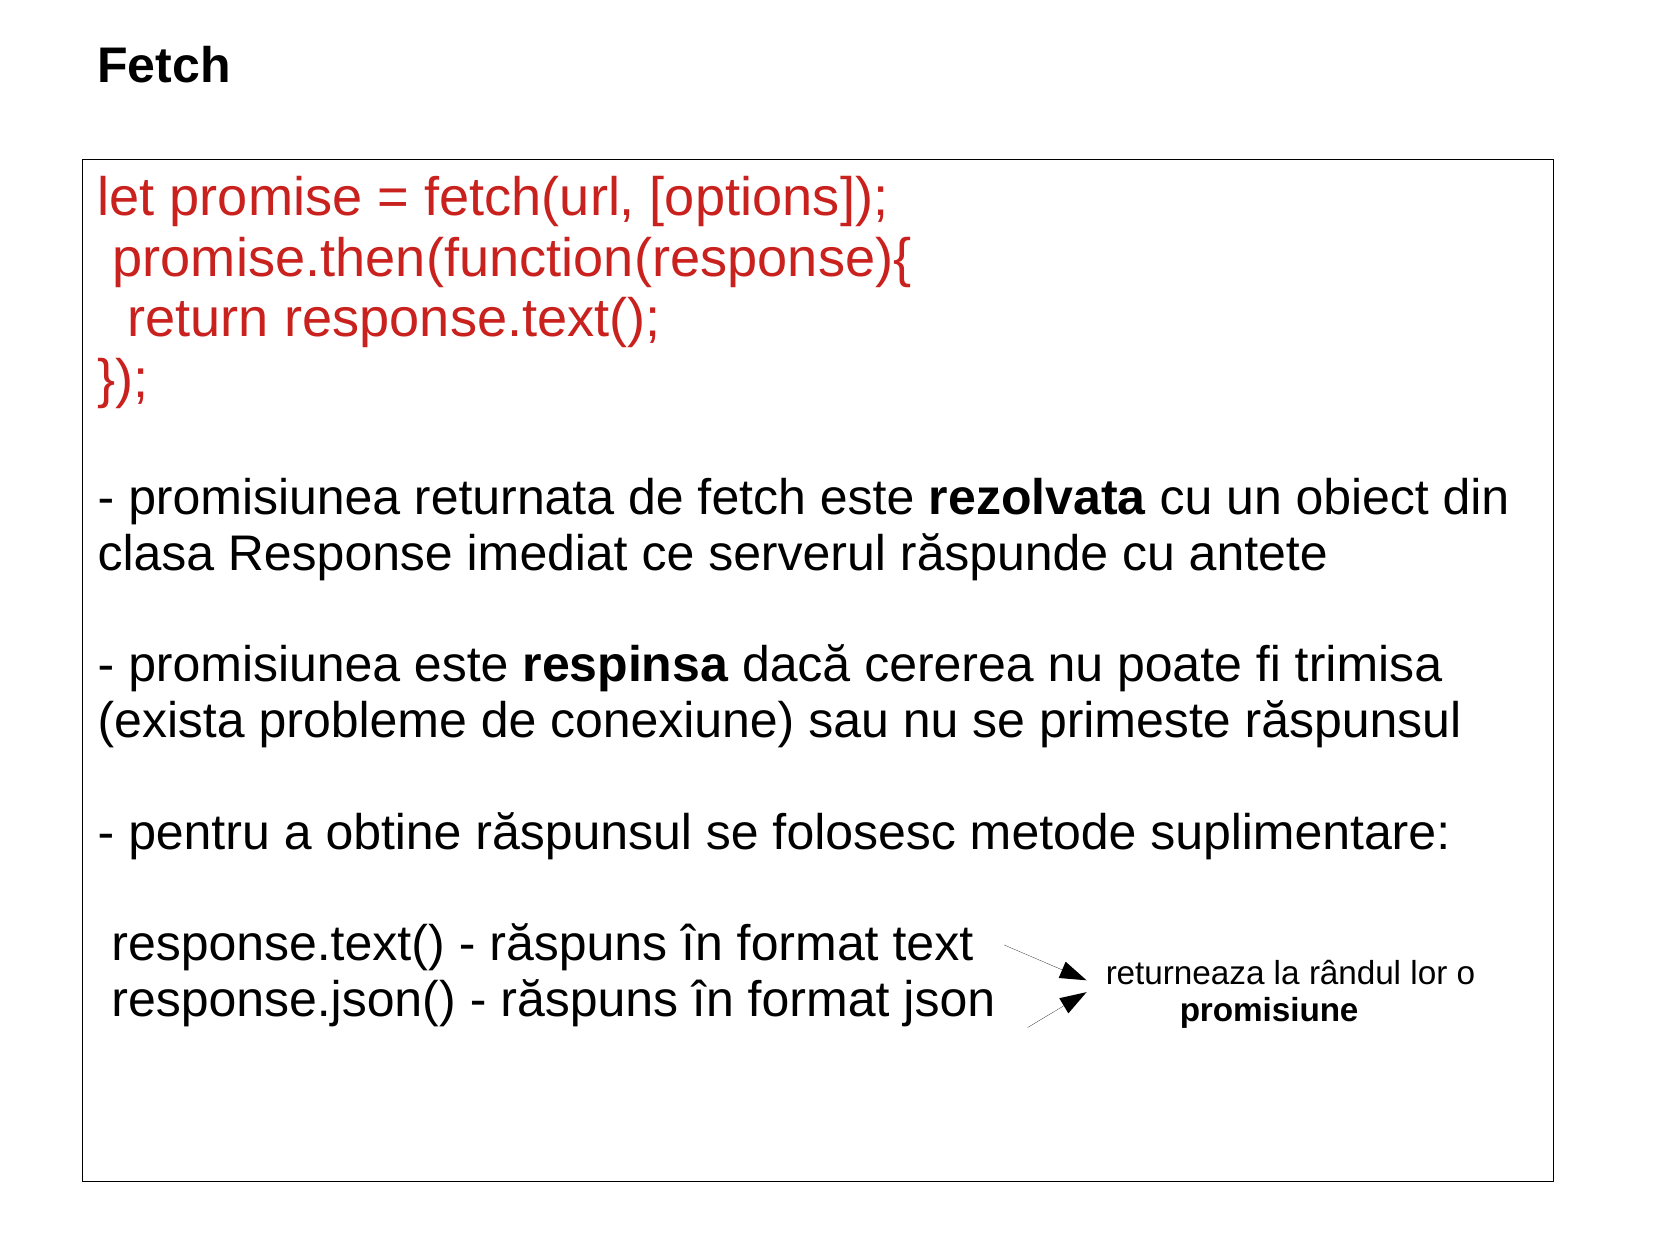

Fetch
let promise = fetch(url, [options]);
 promise.then(function(response){
 return response.text();
});
- promisiunea returnata de fetch este rezolvata cu un obiect din clasa Response imediat ce serverul răspunde cu antete
- promisiunea este respinsa dacă cererea nu poate fi trimisa (exista probleme de conexiune) sau nu se primeste răspunsul
- pentru a obtine răspunsul se folosesc metode suplimentare:
 response.text() - răspuns în format text
 response.json() - răspuns în format json
returneaza la rândul lor o 	promisiune